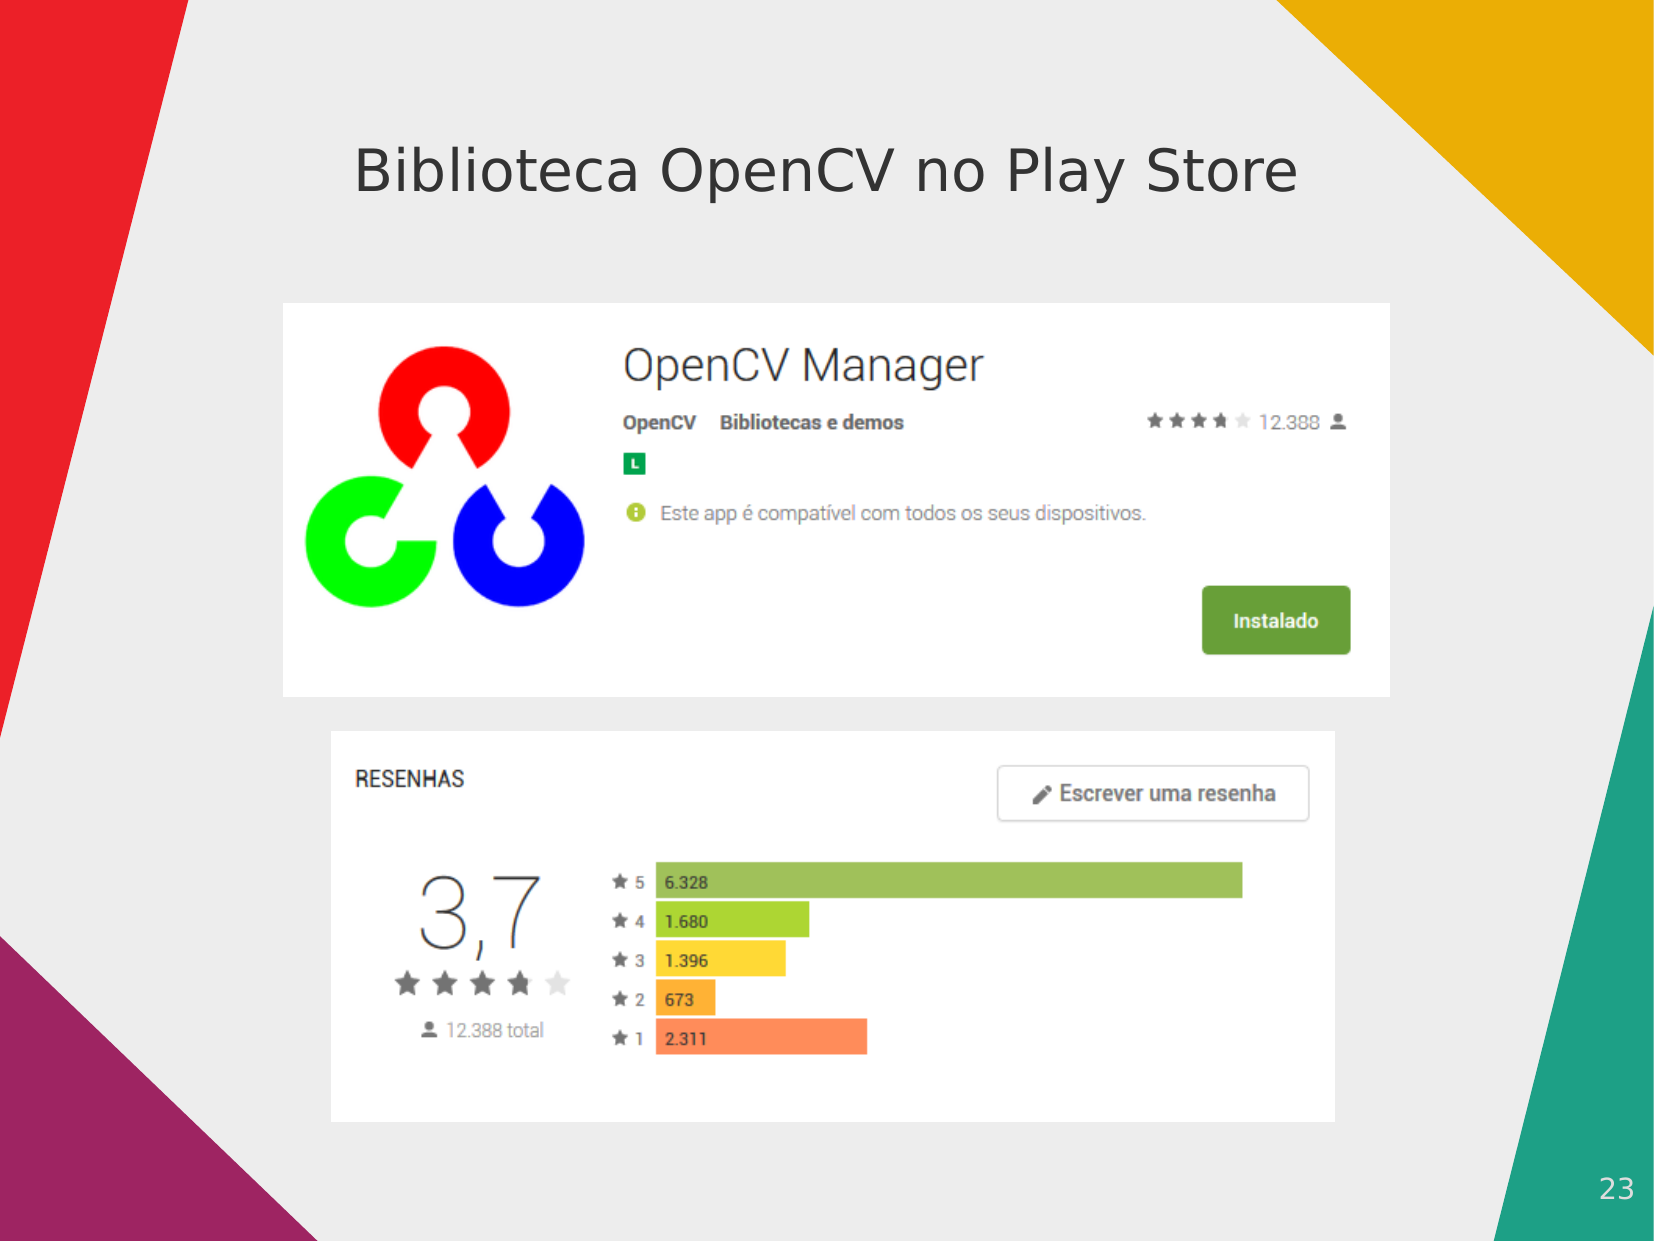

# Biblioteca OpenCV no Play Store
23